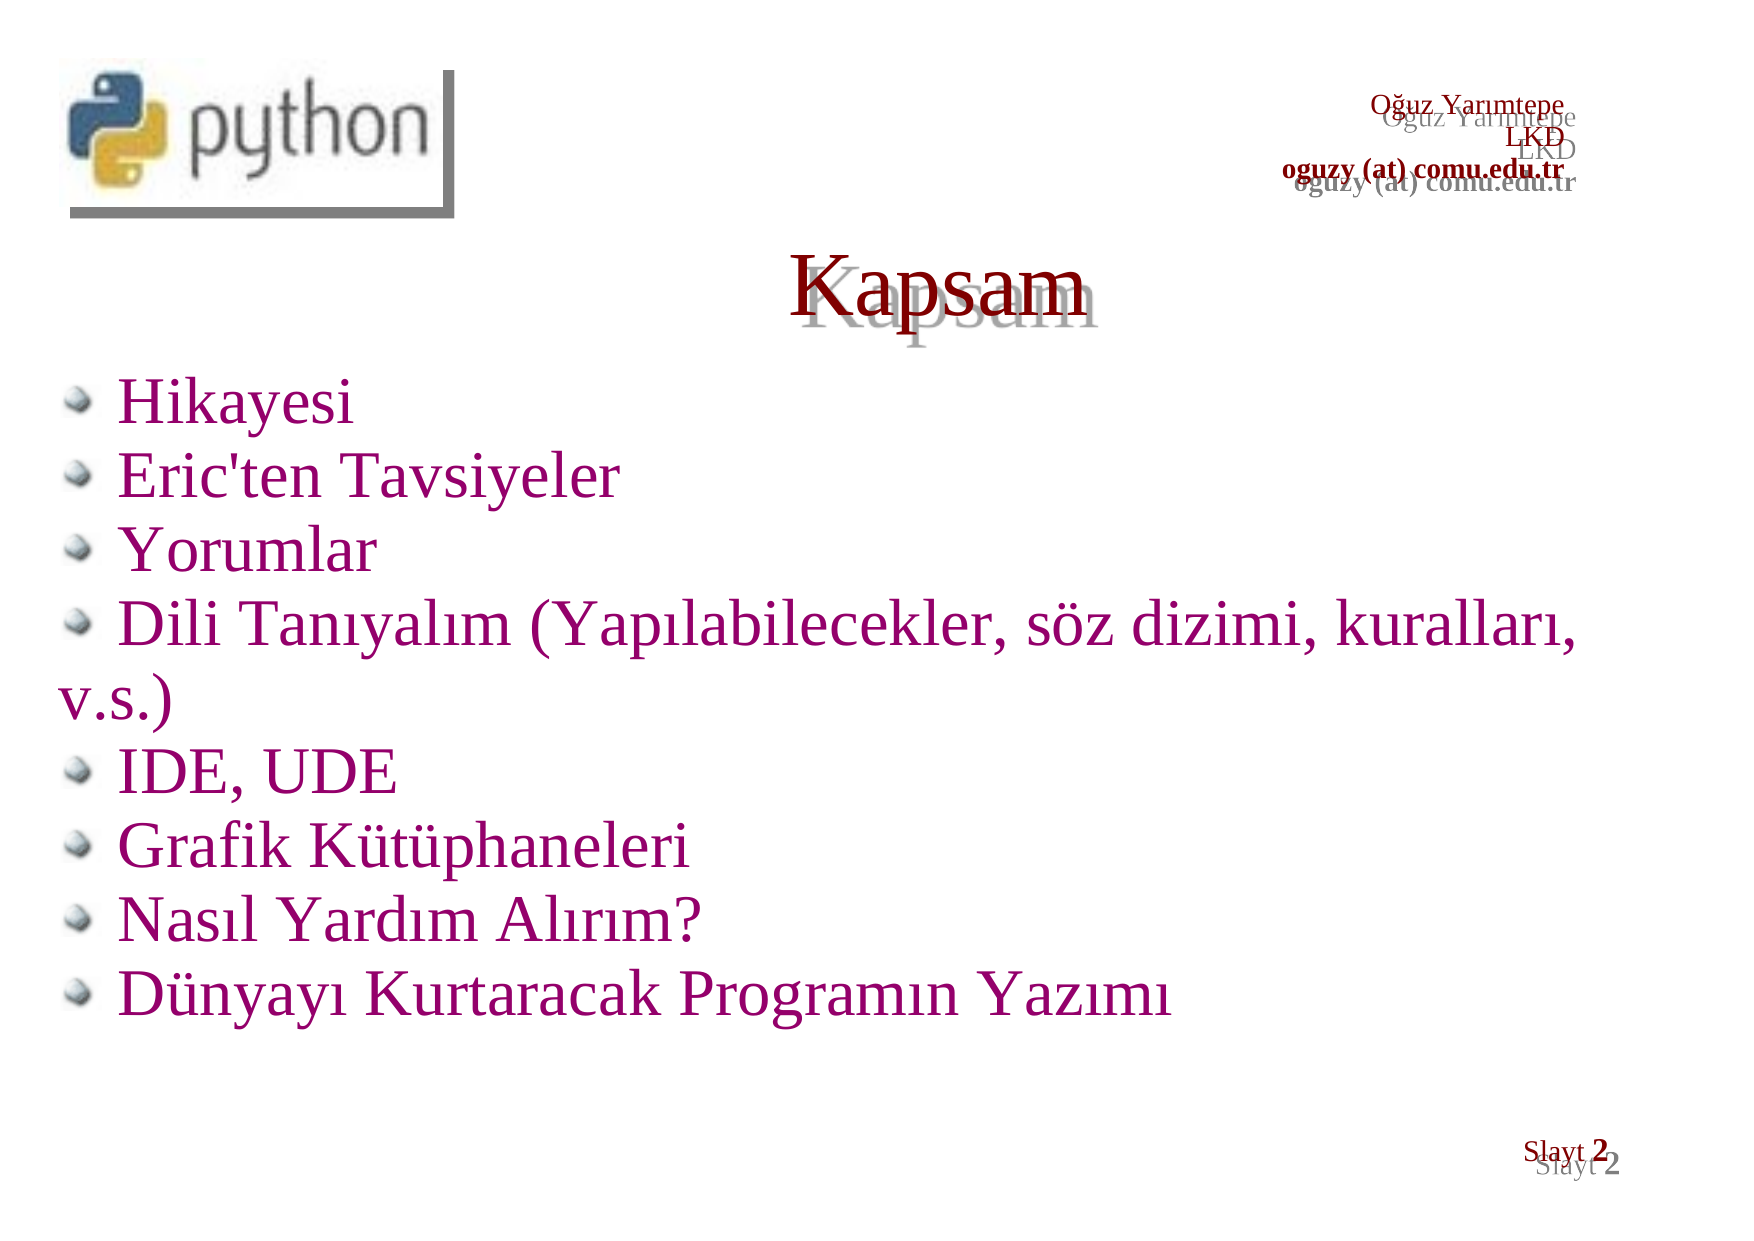

# Kapsam
 Hikayesi
 Eric'ten Tavsiyeler
 Yorumlar
 Dili Tanıyalım (Yapılabilecekler, söz dizimi, kuralları, v.s.)
 IDE, UDE
 Grafik Kütüphaneleri
 Nasıl Yardım Alırım?
 Dünyayı Kurtaracak Programın Yazımı